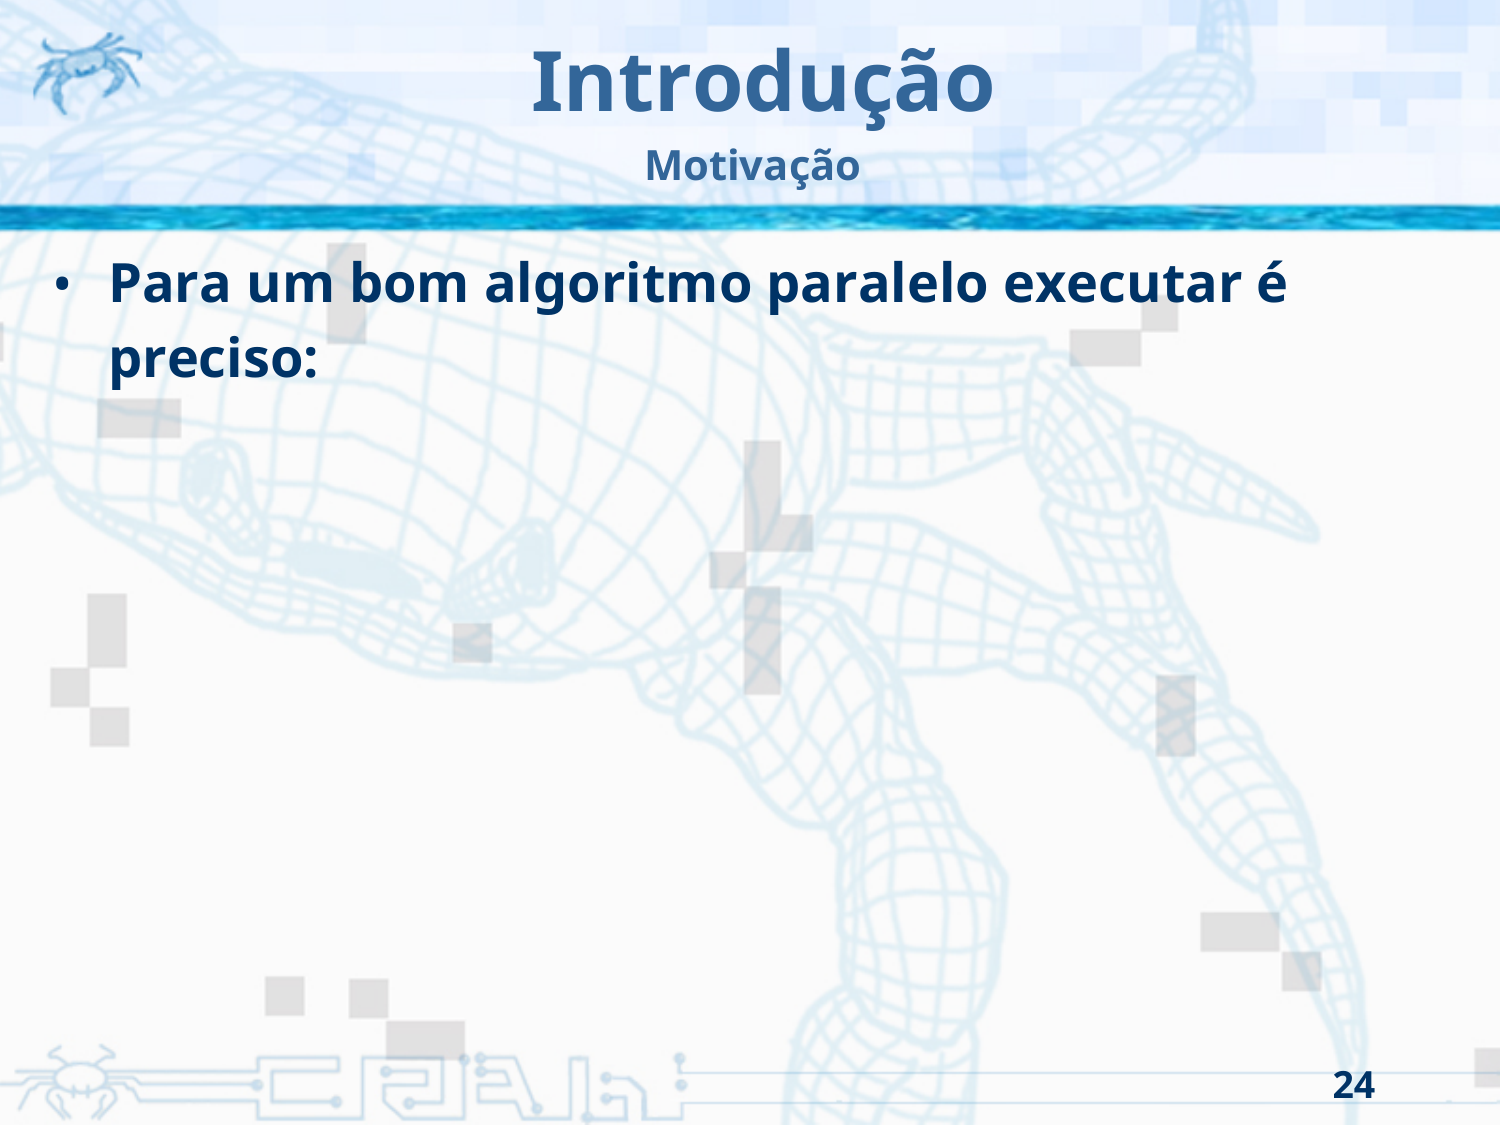

Introdução
Motivação
Para um bom algoritmo paralelo executar é preciso: